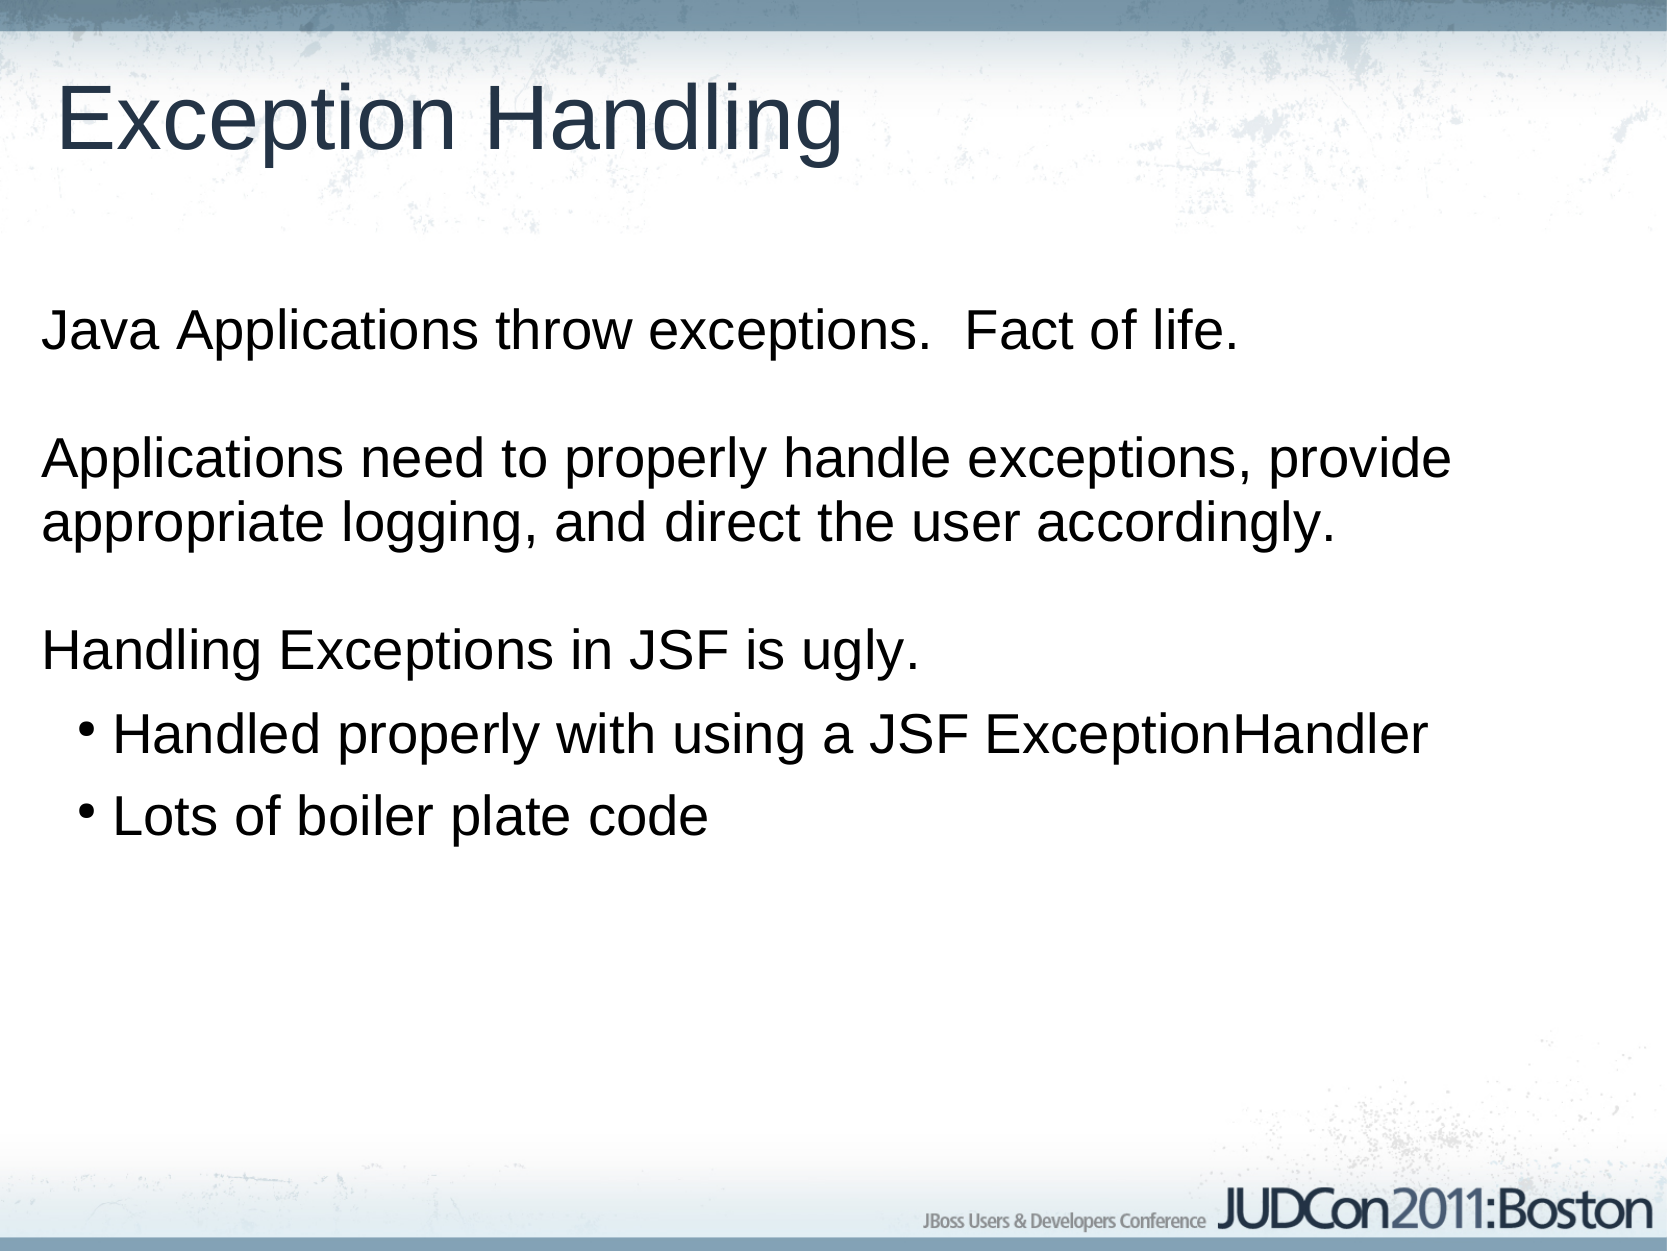

# Exception Handling
Java Applications throw exceptions.  Fact of life.
Applications need to properly handle exceptions, provide appropriate logging, and direct the user accordingly.
Handling Exceptions in JSF is ugly.
Handled properly with using a JSF ExceptionHandler
Lots of boiler plate code